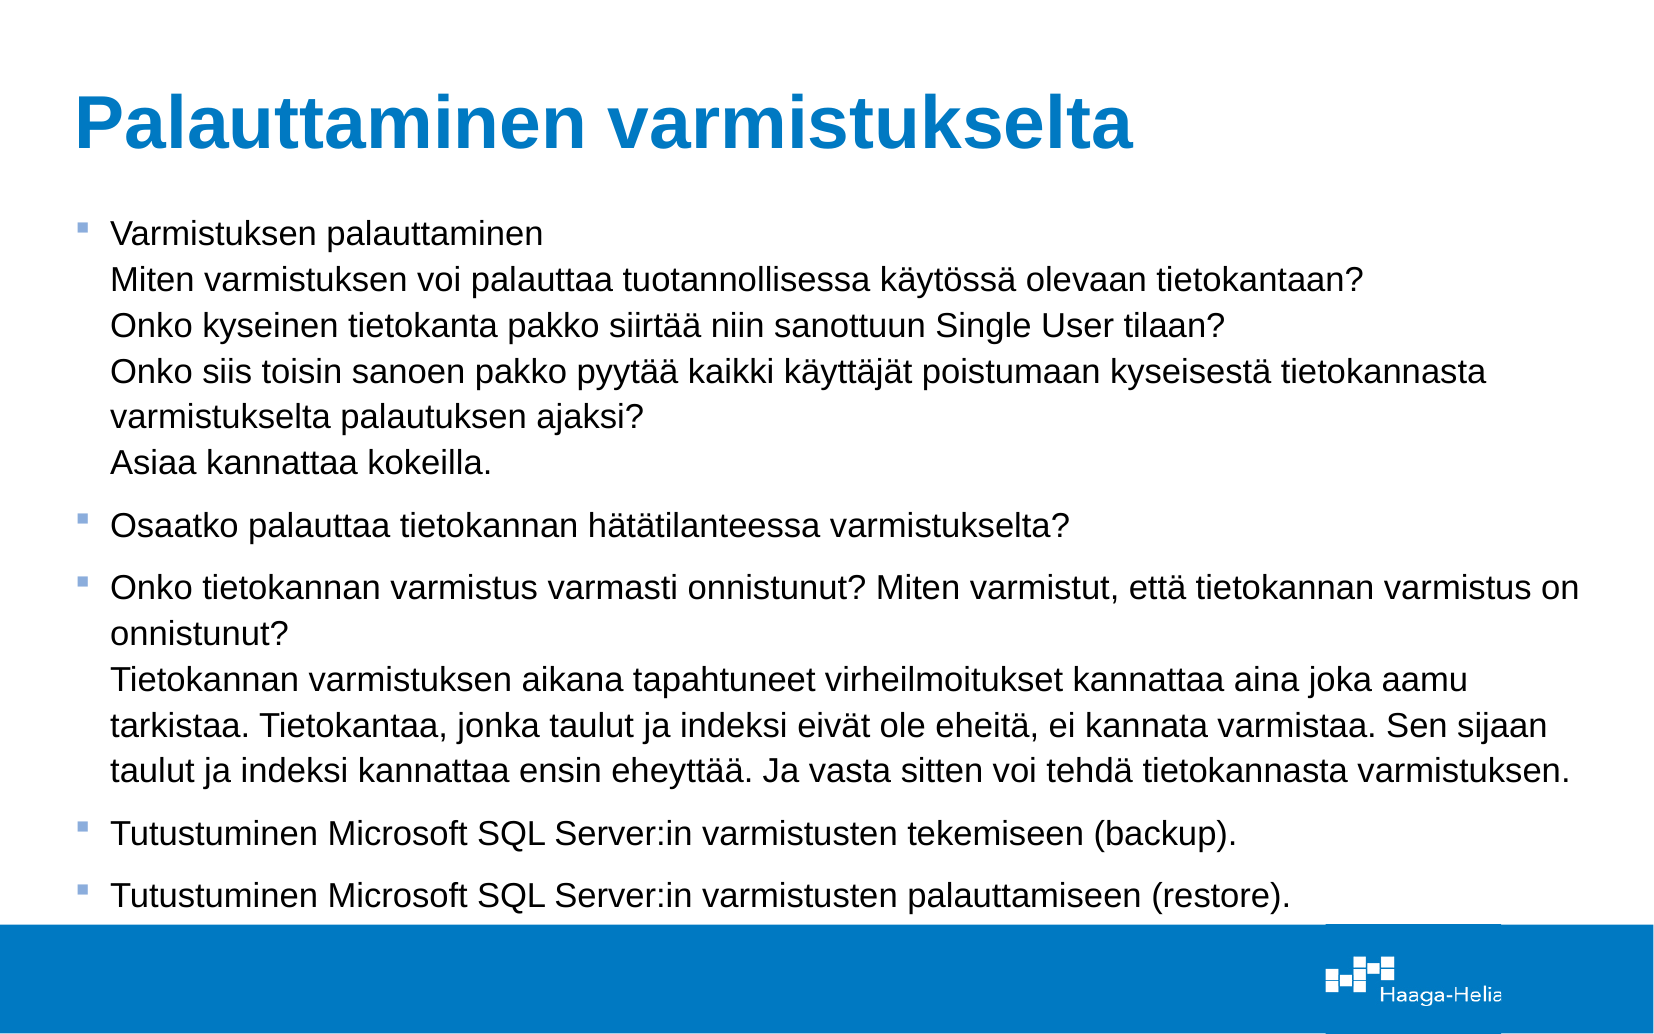

Palauttaminen varmistukselta
# Varmistuksen palauttaminen Miten varmistuksen voi palauttaa tuotannollisessa käytössä olevaan tietokantaan? Onko kyseinen tietokanta pakko siirtää niin sanottuun Single User tilaan? Onko siis toisin sanoen pakko pyytää kaikki käyttäjät poistumaan kyseisestä tietokannasta varmistukselta palautuksen ajaksi? Asiaa kannattaa kokeilla.
Osaatko palauttaa tietokannan hätätilanteessa varmistukselta?
Onko tietokannan varmistus varmasti onnistunut? Miten varmistut, että tietokannan varmistus on onnistunut?
Tietokannan varmistuksen aikana tapahtuneet virheilmoitukset kannattaa aina joka aamu tarkistaa. Tietokantaa, jonka taulut ja indeksi eivät ole eheitä, ei kannata varmistaa. Sen sijaan taulut ja indeksi kannattaa ensin eheyttää. Ja vasta sitten voi tehdä tietokannasta varmistuksen.
Tutustuminen Microsoft SQL Server:in varmistusten tekemiseen (backup).
Tutustuminen Microsoft SQL Server:in varmistusten palauttamiseen (restore).